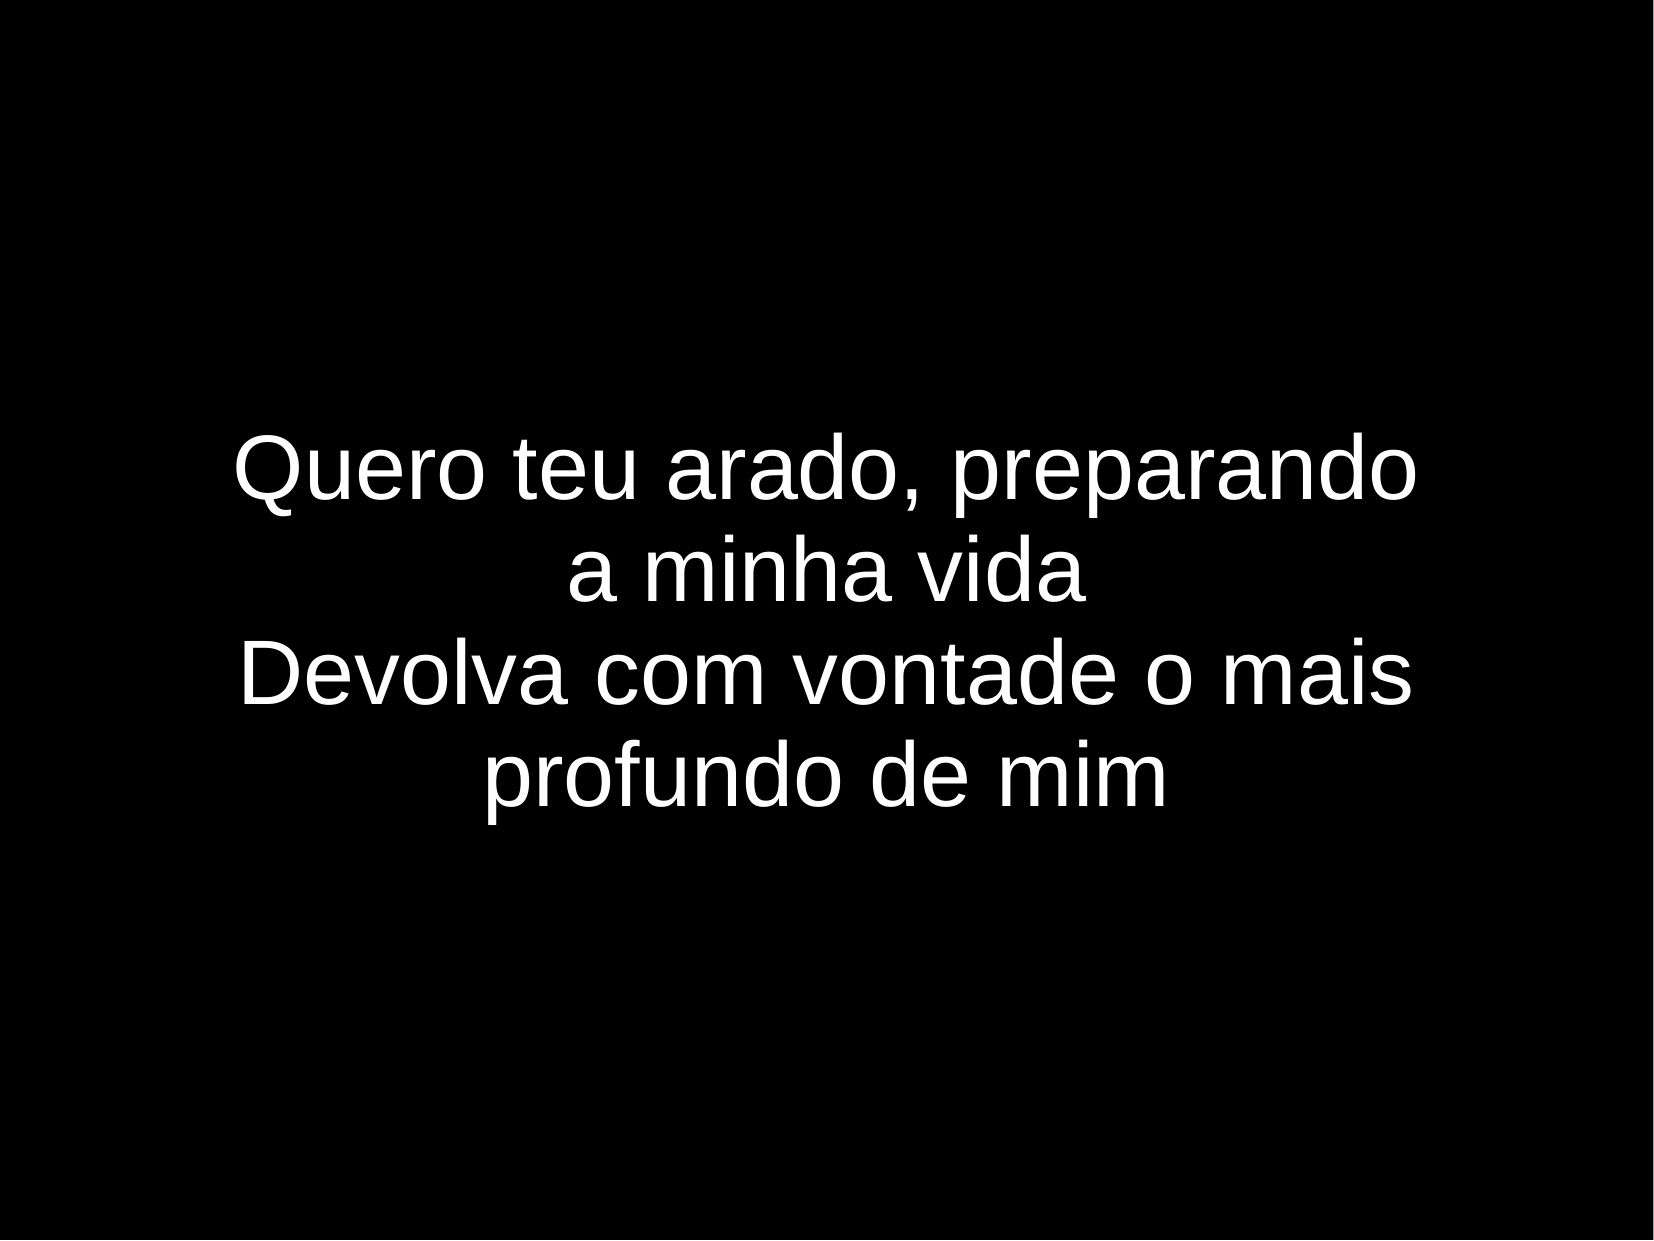

# Quero teu arado, preparando
a minha vida
Devolva com vontade o mais profundo de mim